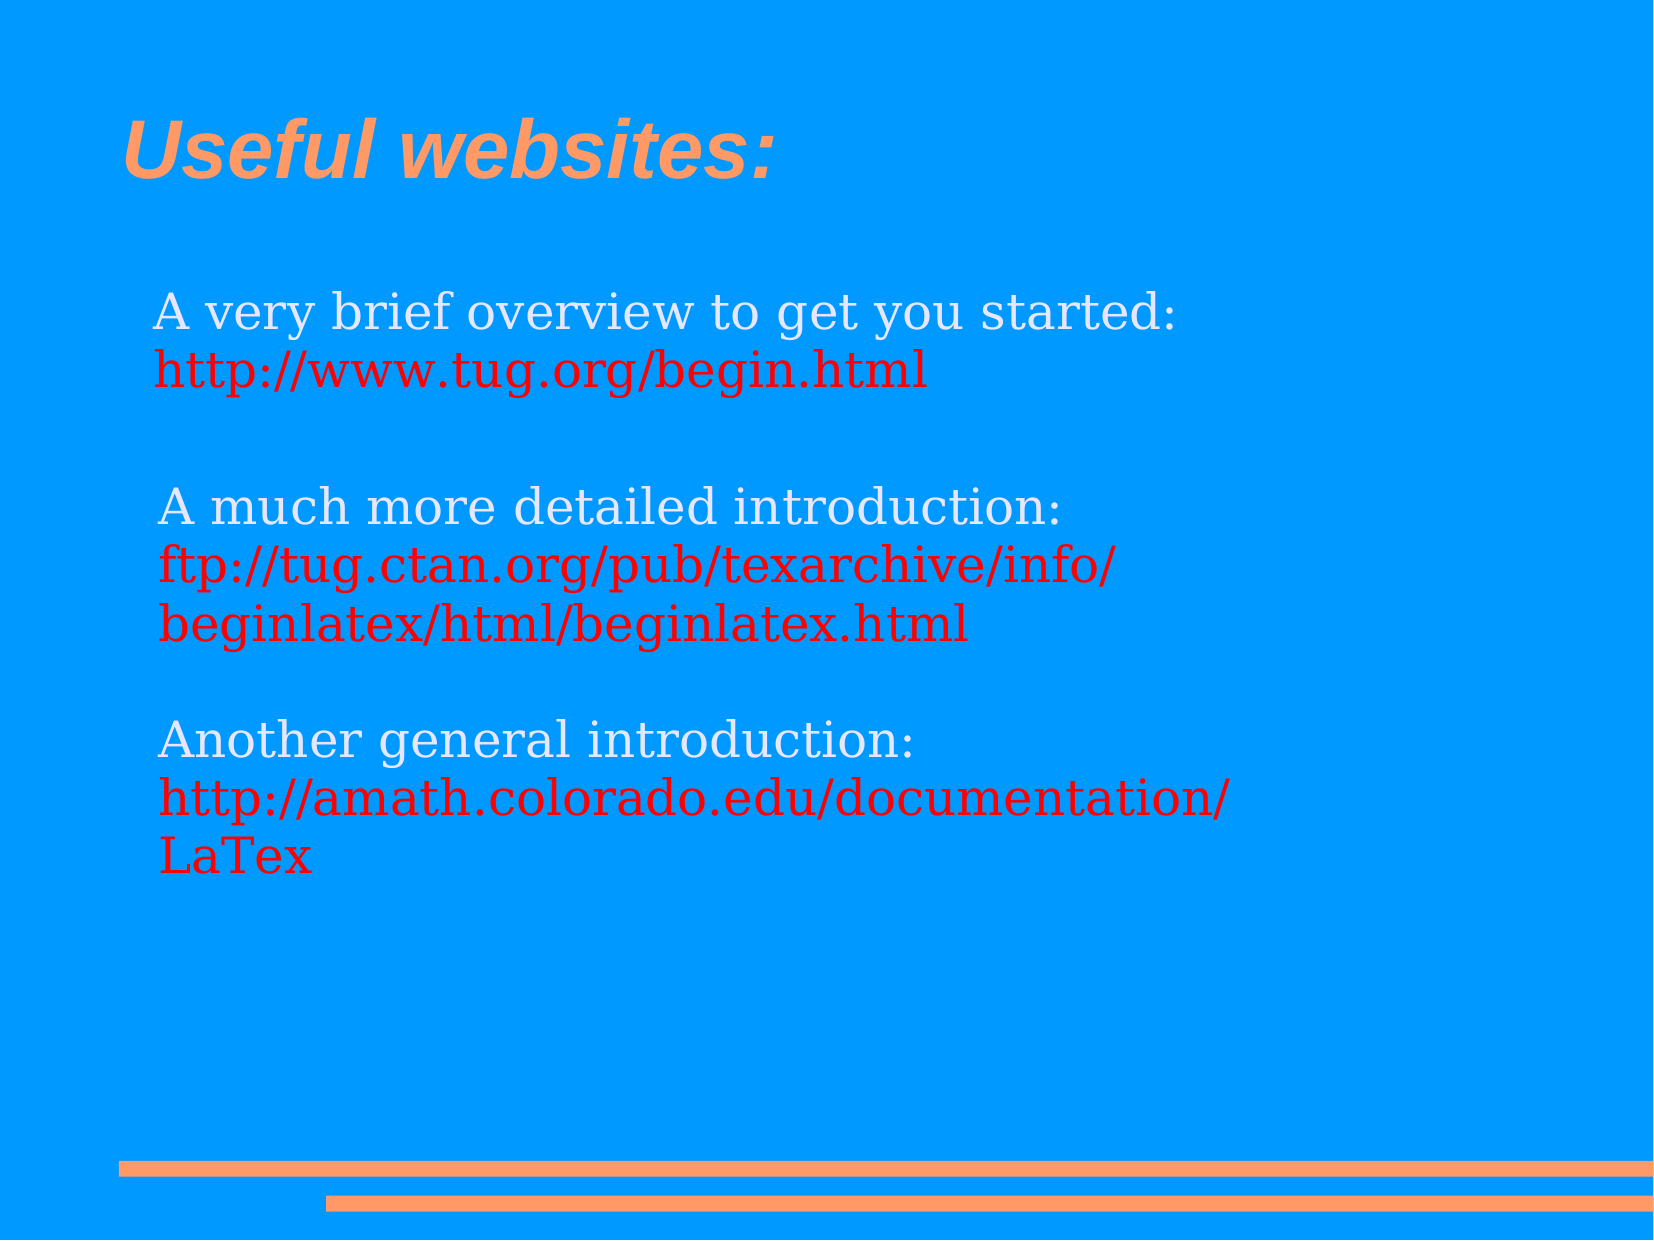

# Useful websites:
A very brief overview to get you started:
http://www.tug.org/begin.html
A much more detailed introduction:
ftp://tug.ctan.org/pub/texarchive/info/
beginlatex/html/beginlatex.html
Another general introduction:
http://amath.colorado.edu/documentation/ LaTex